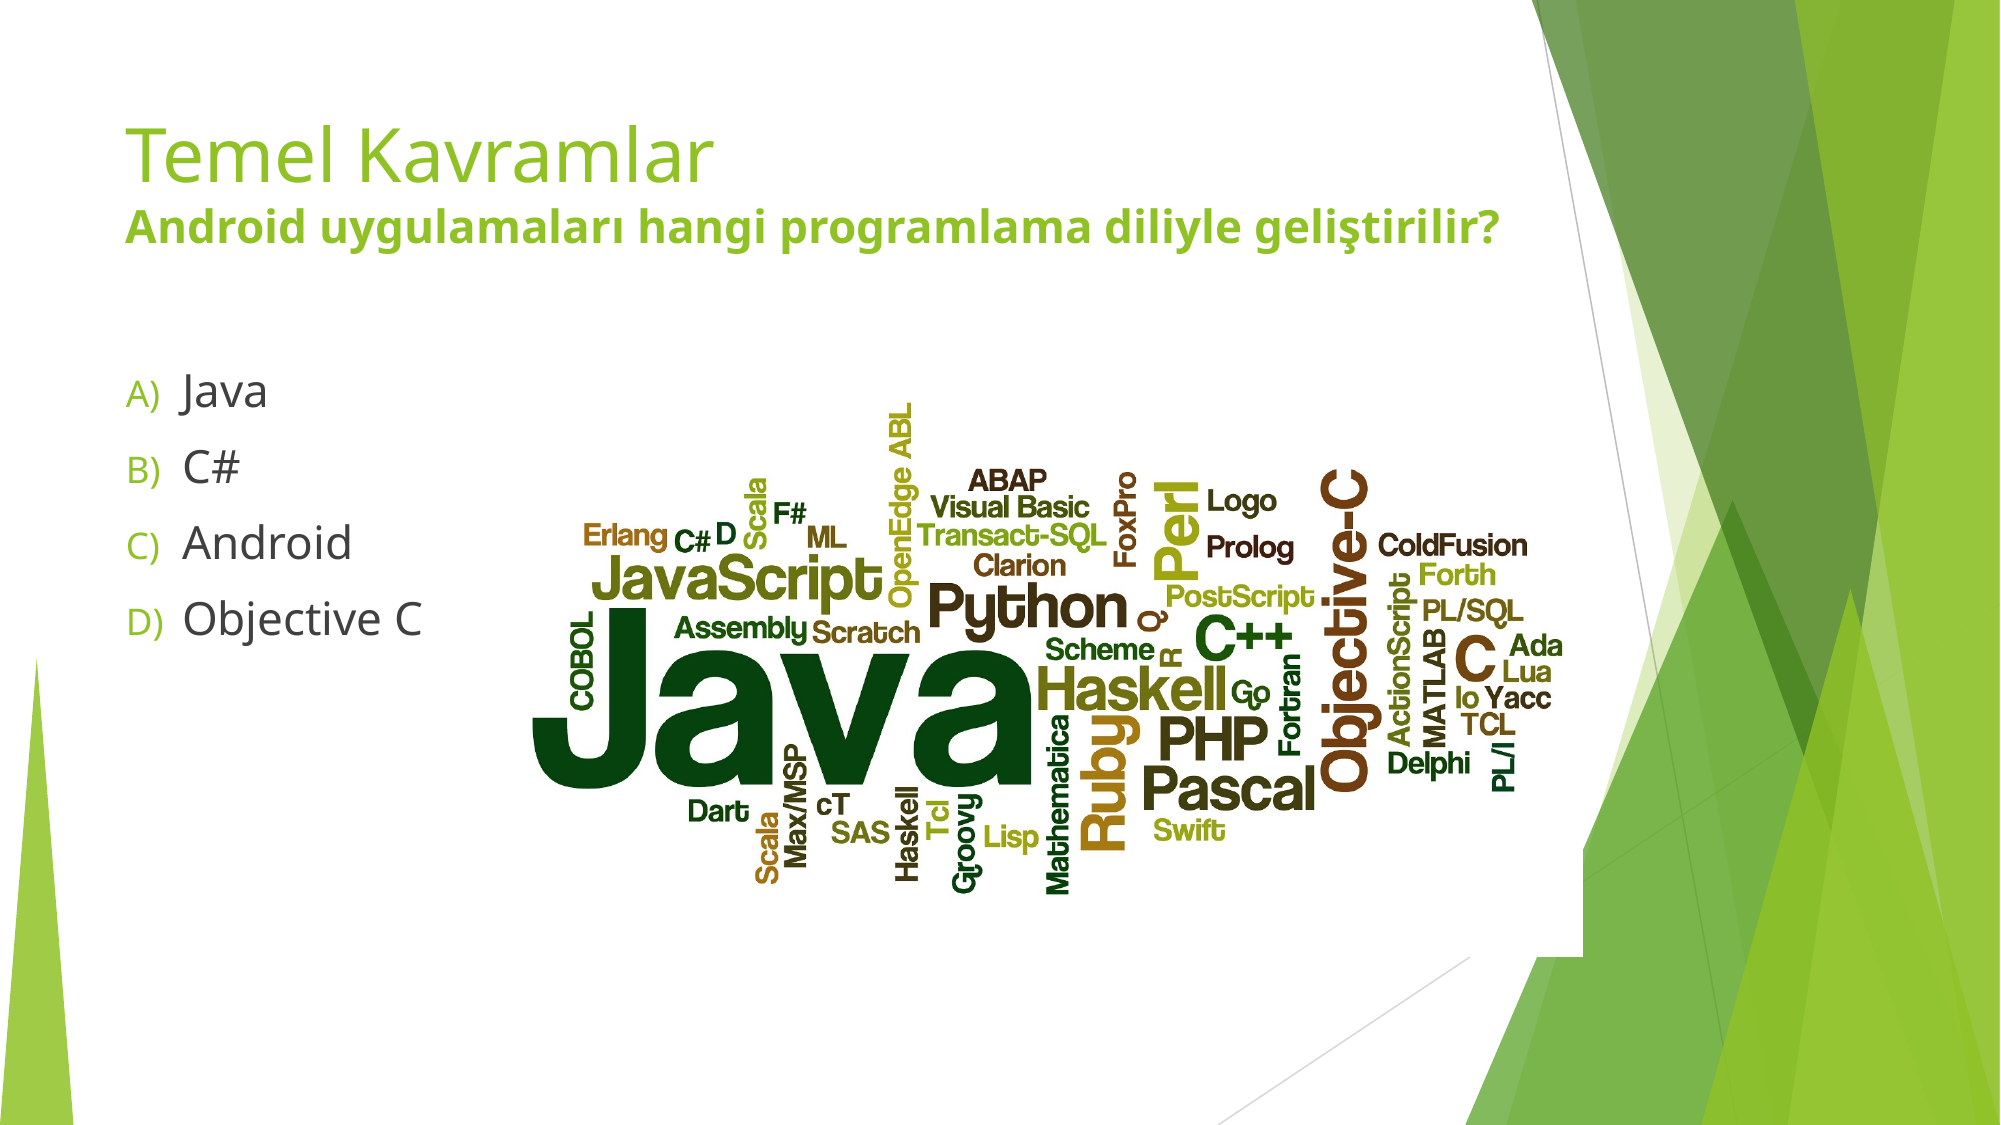

# Temel Kavramlar Android uygulamaları hangi programlama diliyle geliştirilir?
Java
C#
Android
Objective C